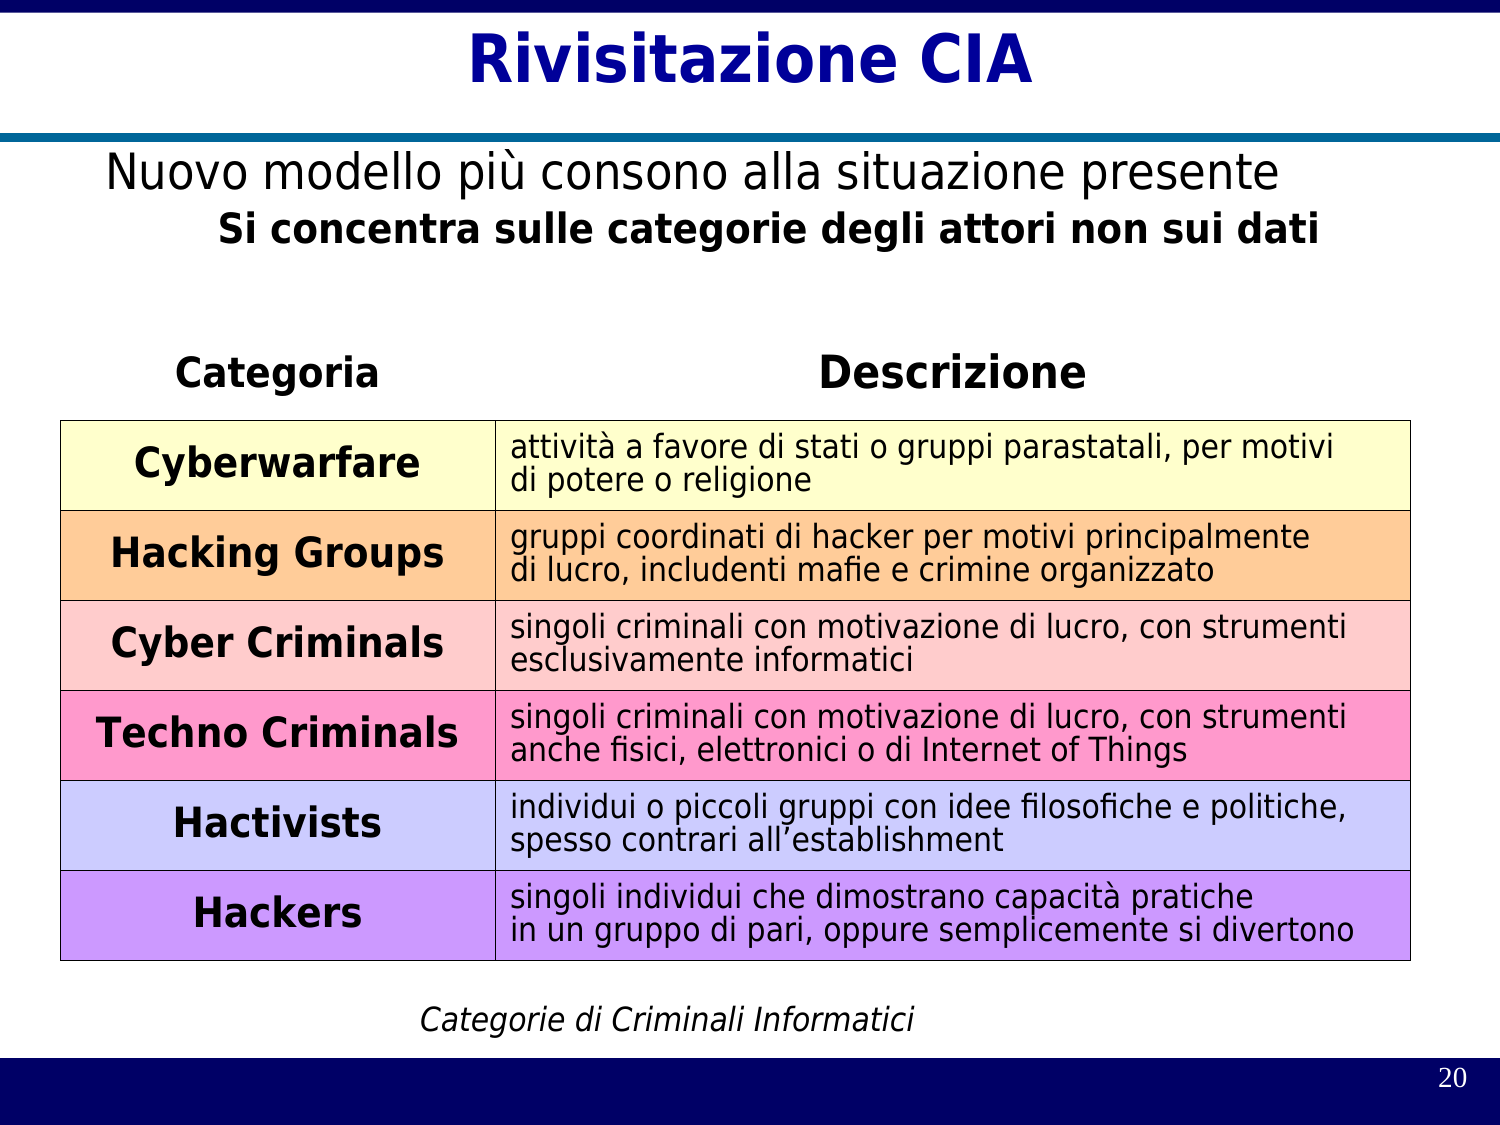

# Rivisitazione CIA
Nuovo modello più consono alla situazione presente
Si concentra sulle categorie degli attori non sui dati
Categoria
Descrizione
Cyberwarfare
attività a favore di stati o gruppi parastatali, per motivi
di potere o religione
Hacking Groups
gruppi coordinati di hacker per motivi principalmente
di lucro, includenti mafie e crimine organizzato
Cyber Criminals
singoli criminali con motivazione di lucro, con strumenti
esclusivamente informatici
Techno Criminals
singoli criminali con motivazione di lucro, con strumenti
anche fisici, elettronici o di Internet of Things
Hactivists
individui o piccoli gruppi con idee filosofiche e politiche,
spesso contrari all’establishment
Hackers
Hackers
singoli individui che dimostrano capacità pratiche
in un gruppo di pari, oppure semplicemente si divertono
Categorie di Criminali Informatici